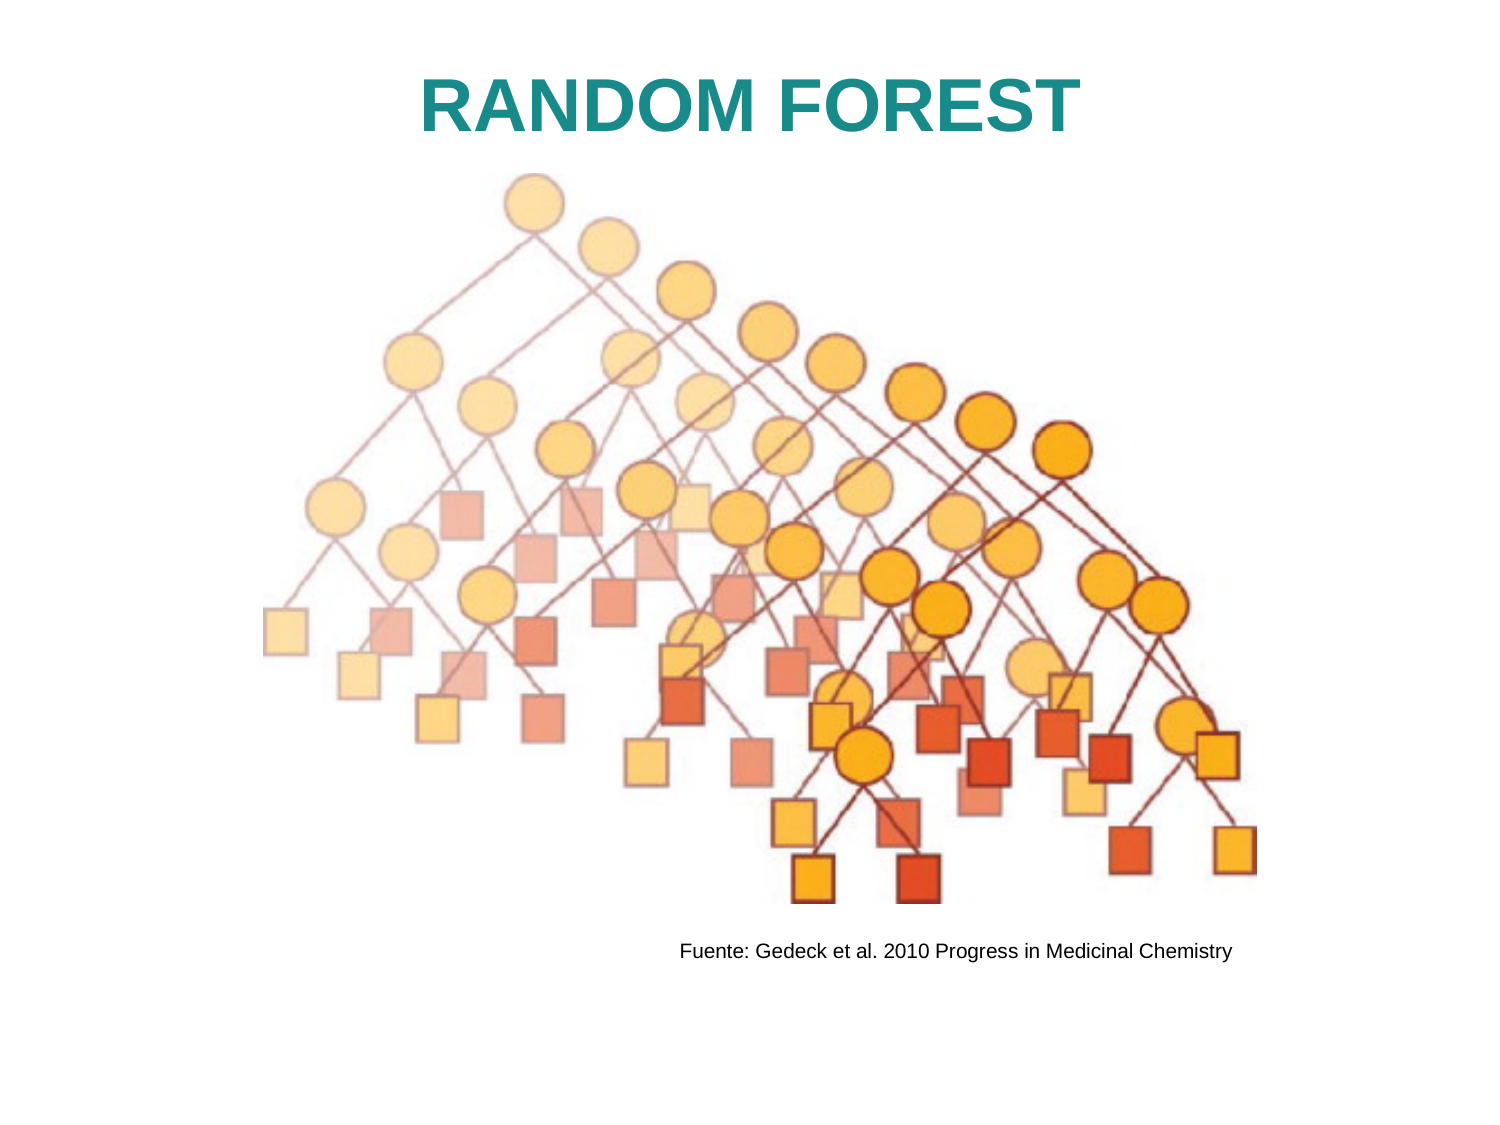

# RANDOM FOREST
Fuente: Gedeck et al. 2010 Progress in Medicinal Chemistry